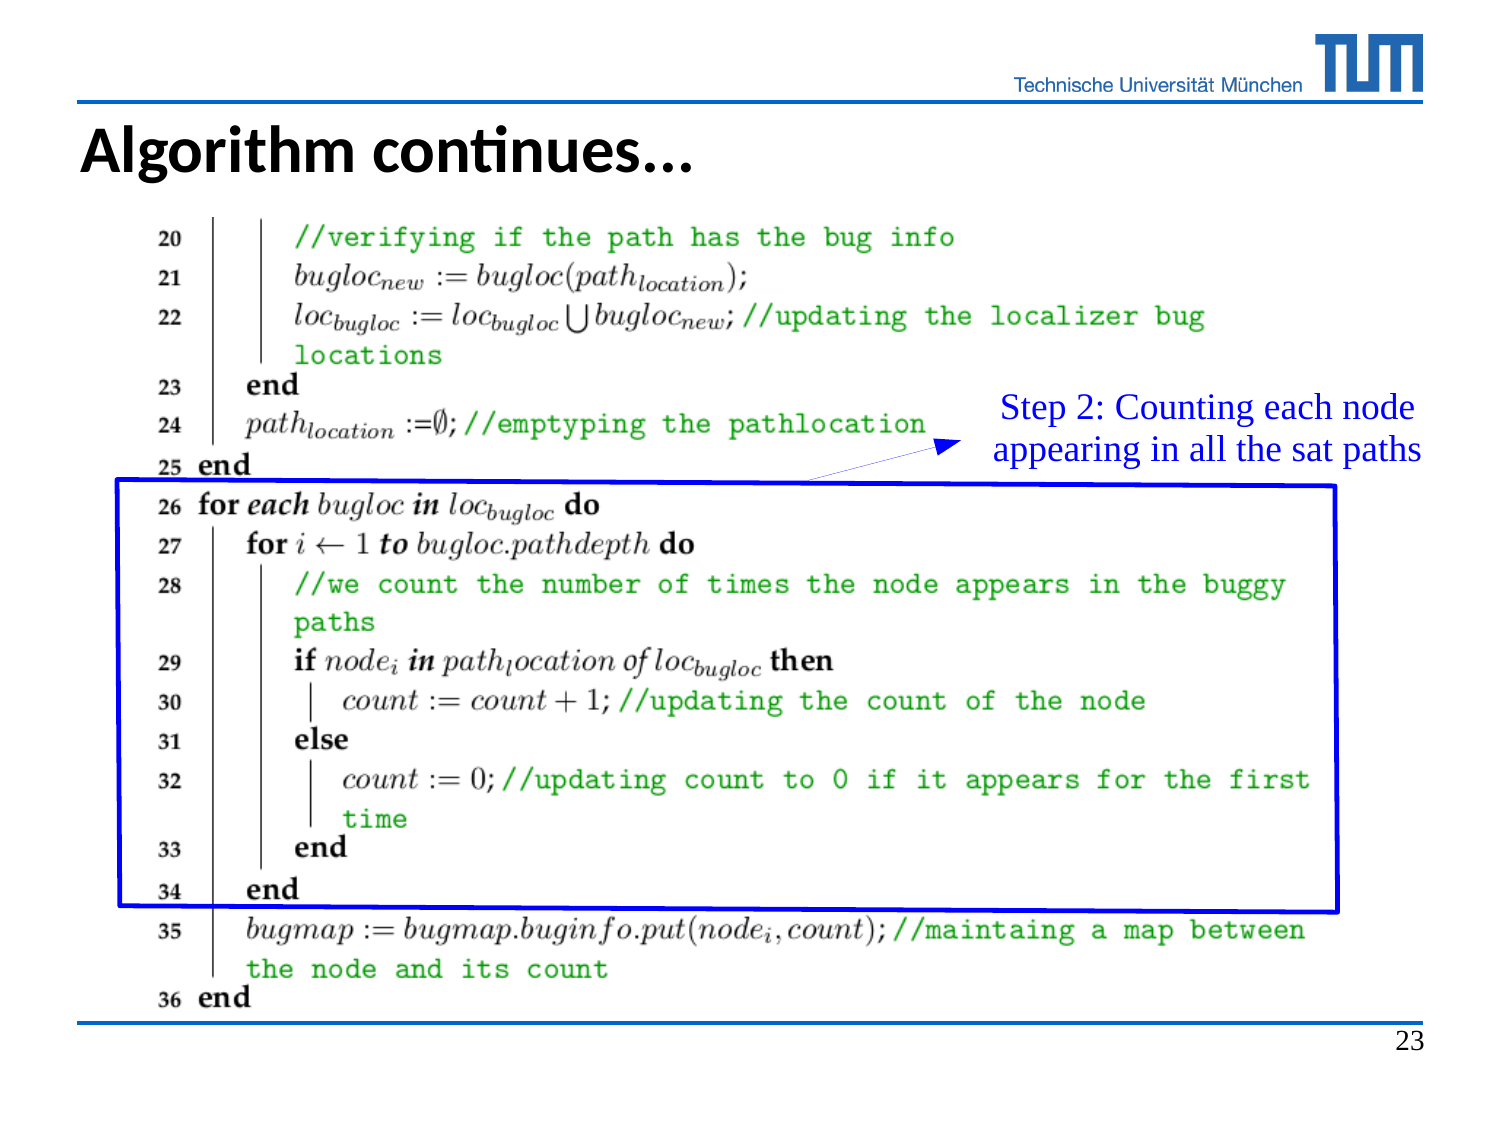

# Algorithm continues...
Step 2: Counting each node appearing in all the sat paths
23